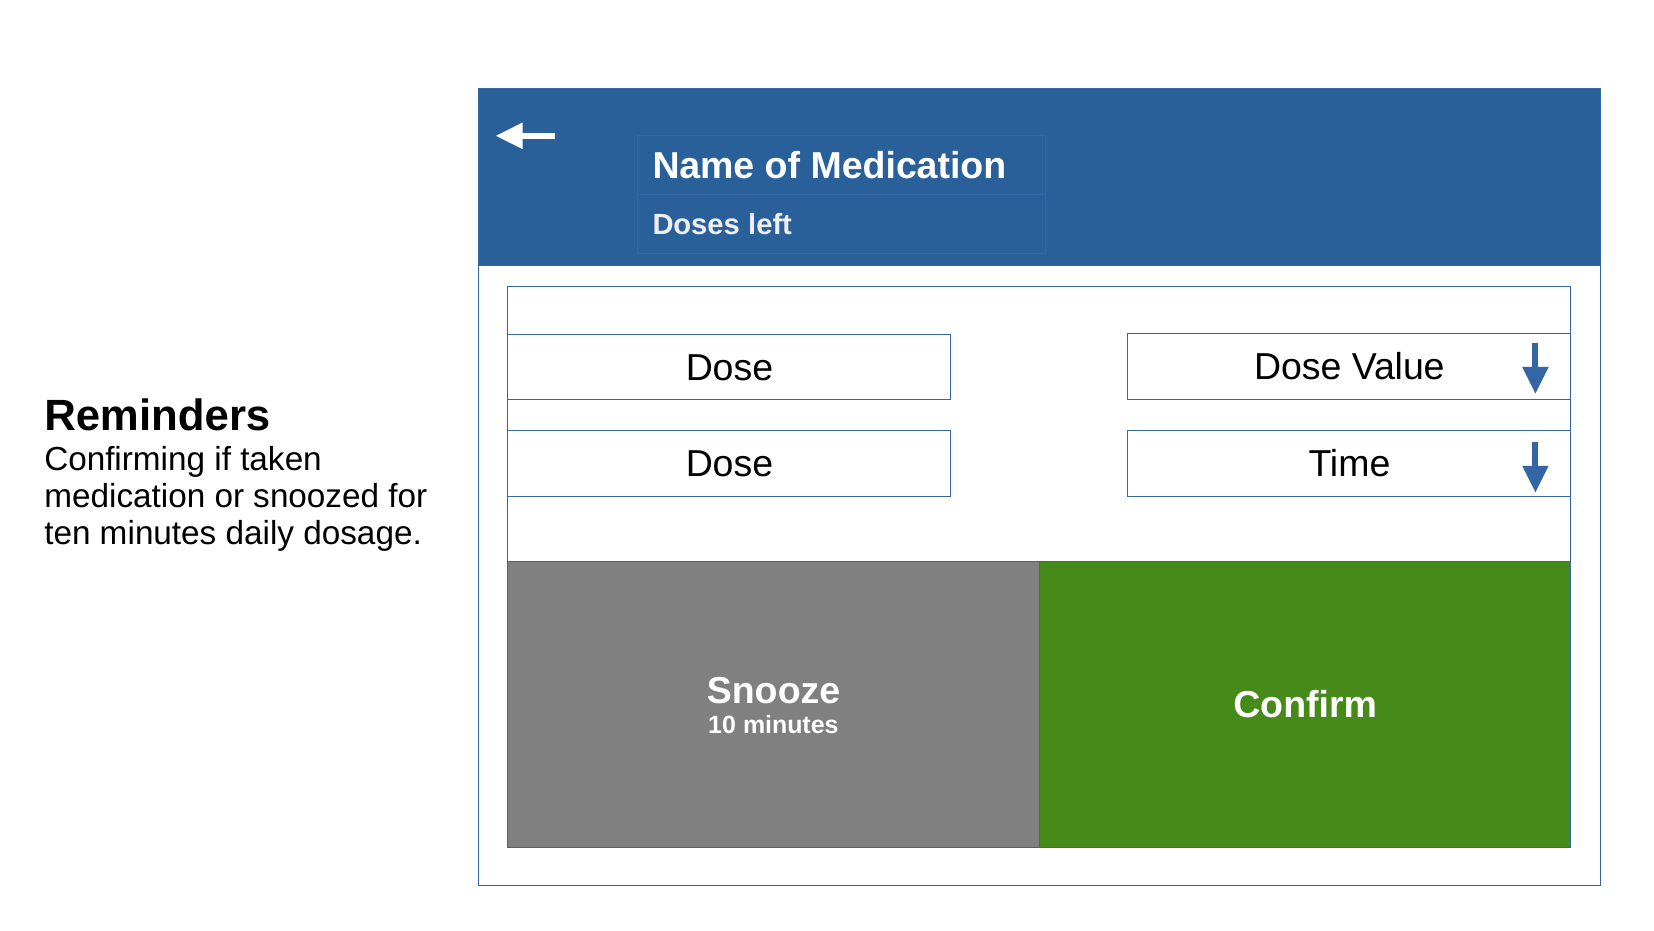

Name of Medication
Doses left
Dose Value
Dose
Reminders Confirming if taken medication or snoozed for ten minutes daily dosage.
Dose
Time
Snooze
10 minutes
Confirm